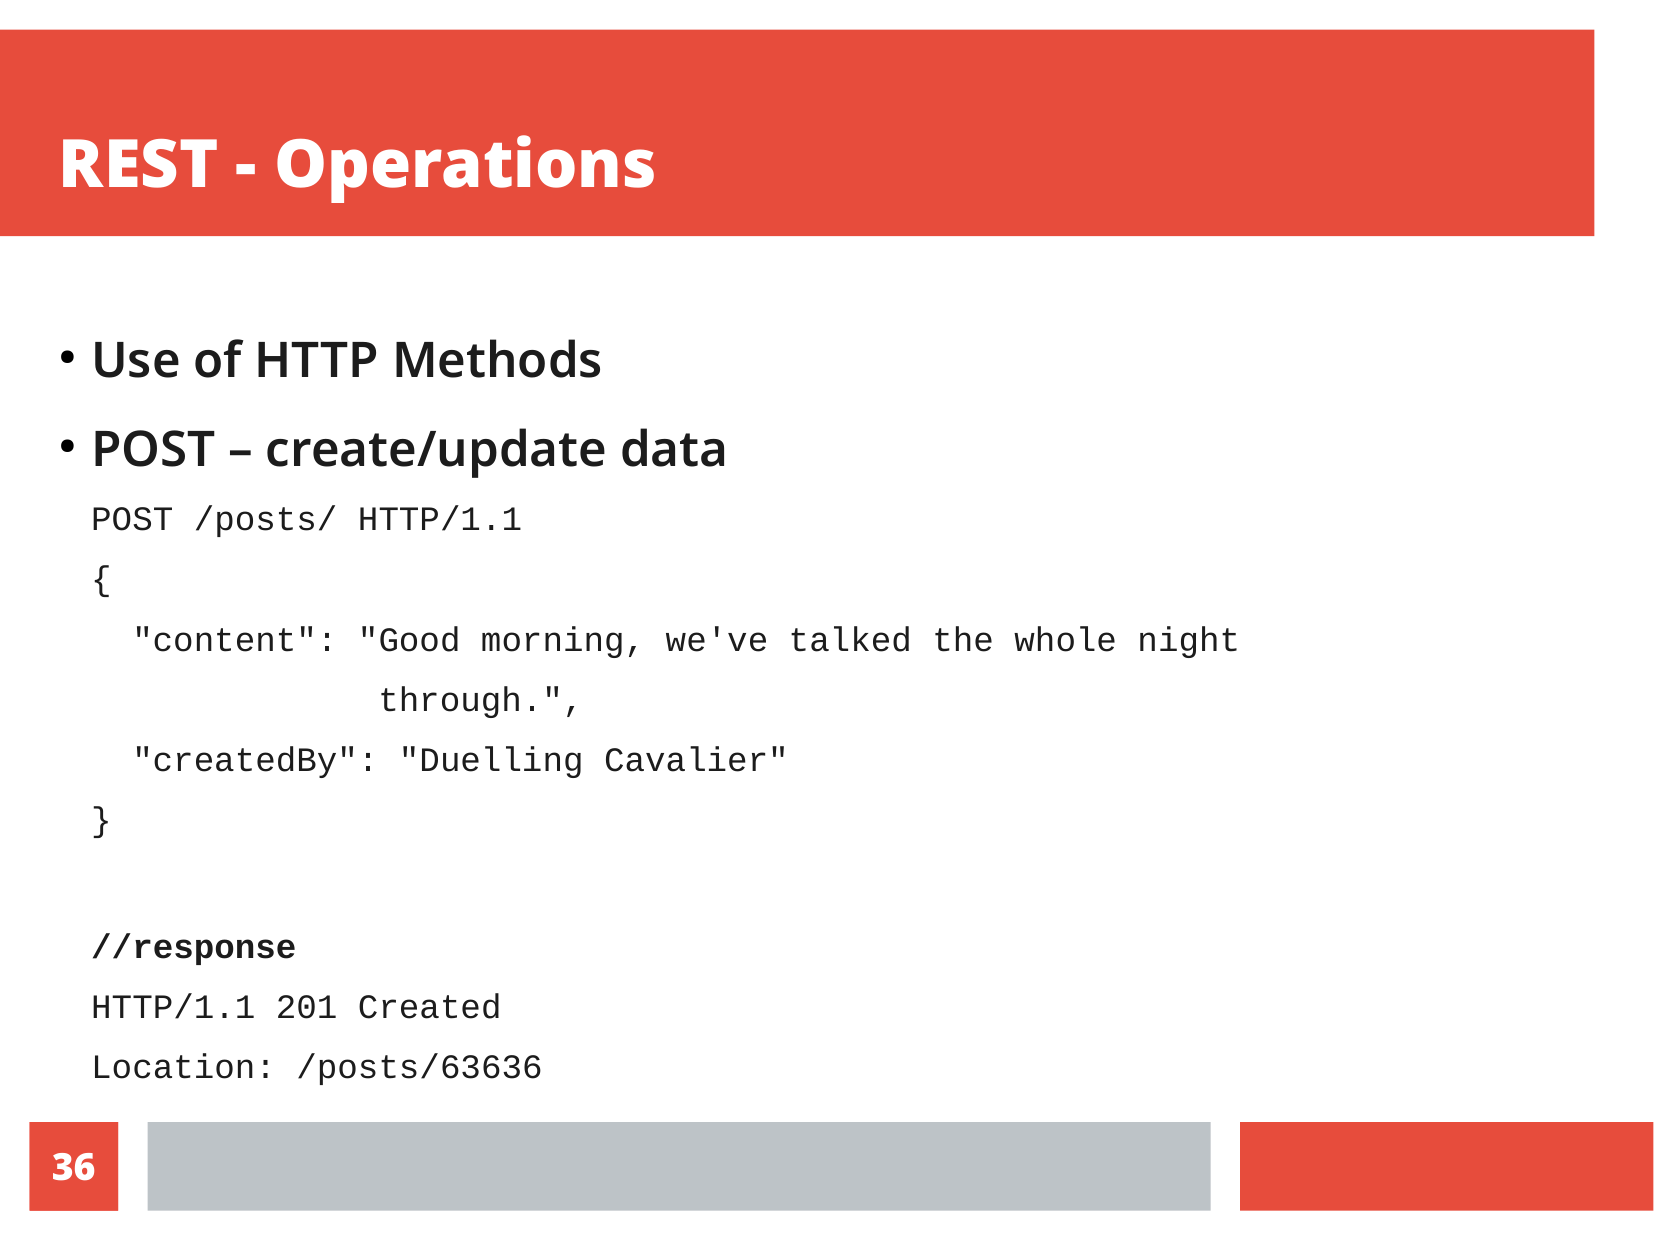

# REST - Operations
Use of HTTP Methods
POST – create/update data
POST /posts/ HTTP/1.1
{
 "content": "Good morning, we've talked the whole night
 through.",
 "createdBy": "Duelling Cavalier"
}
//response
HTTP/1.1 201 Created
Location: /posts/63636
36